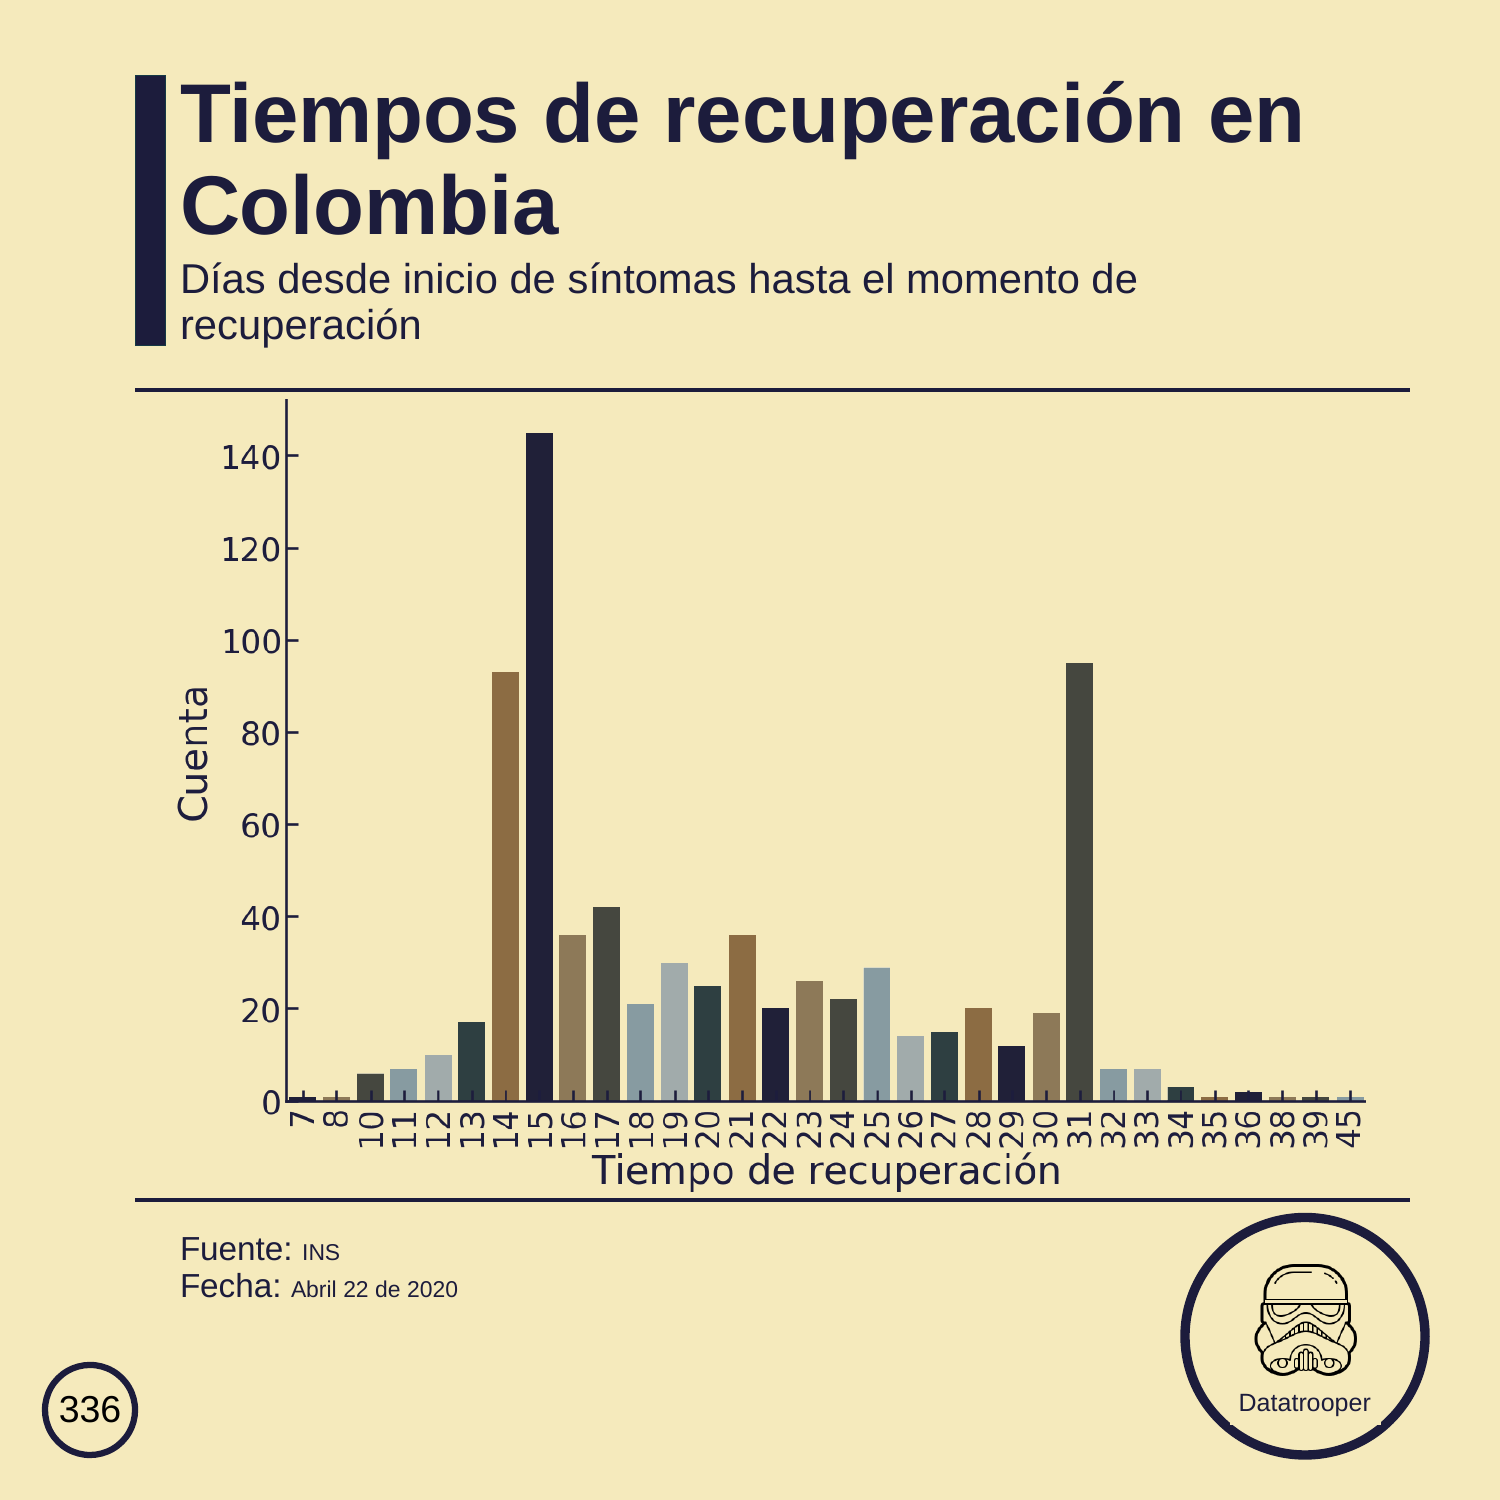

# Tiempos de recuperación en Colombia
Días desde inicio de síntomas hasta el momento de recuperación
Fuente: INS
Fecha: Abril 22 de 2020
336
Datatrooper